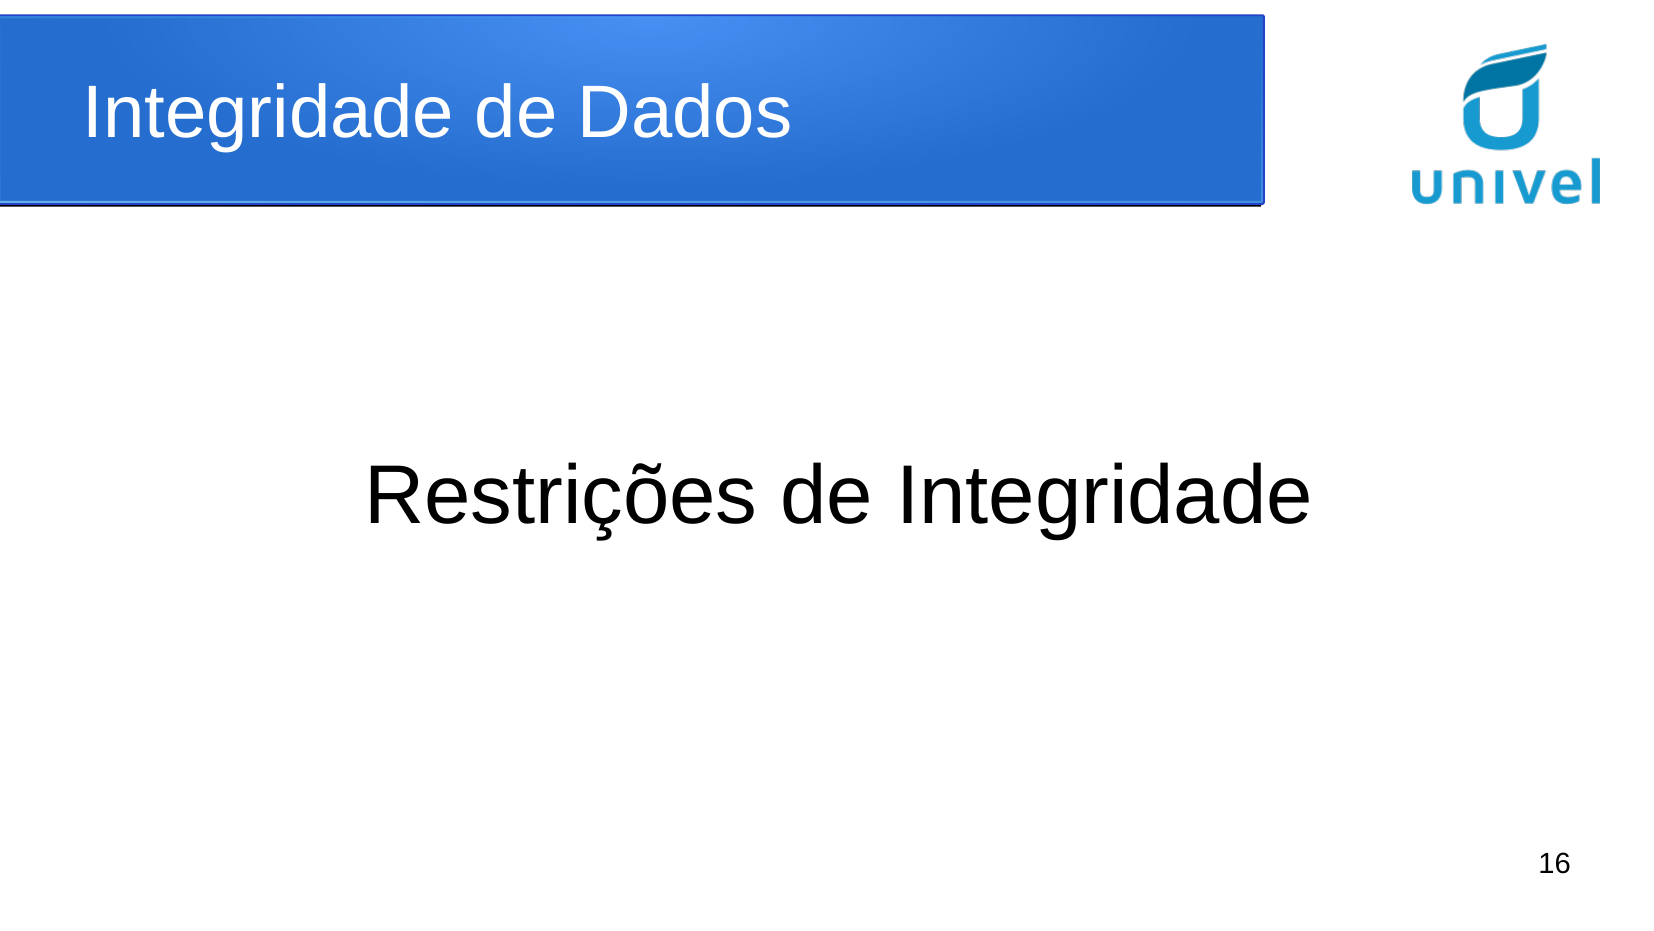

# Integridade de Dados
Restrições de Integridade
16